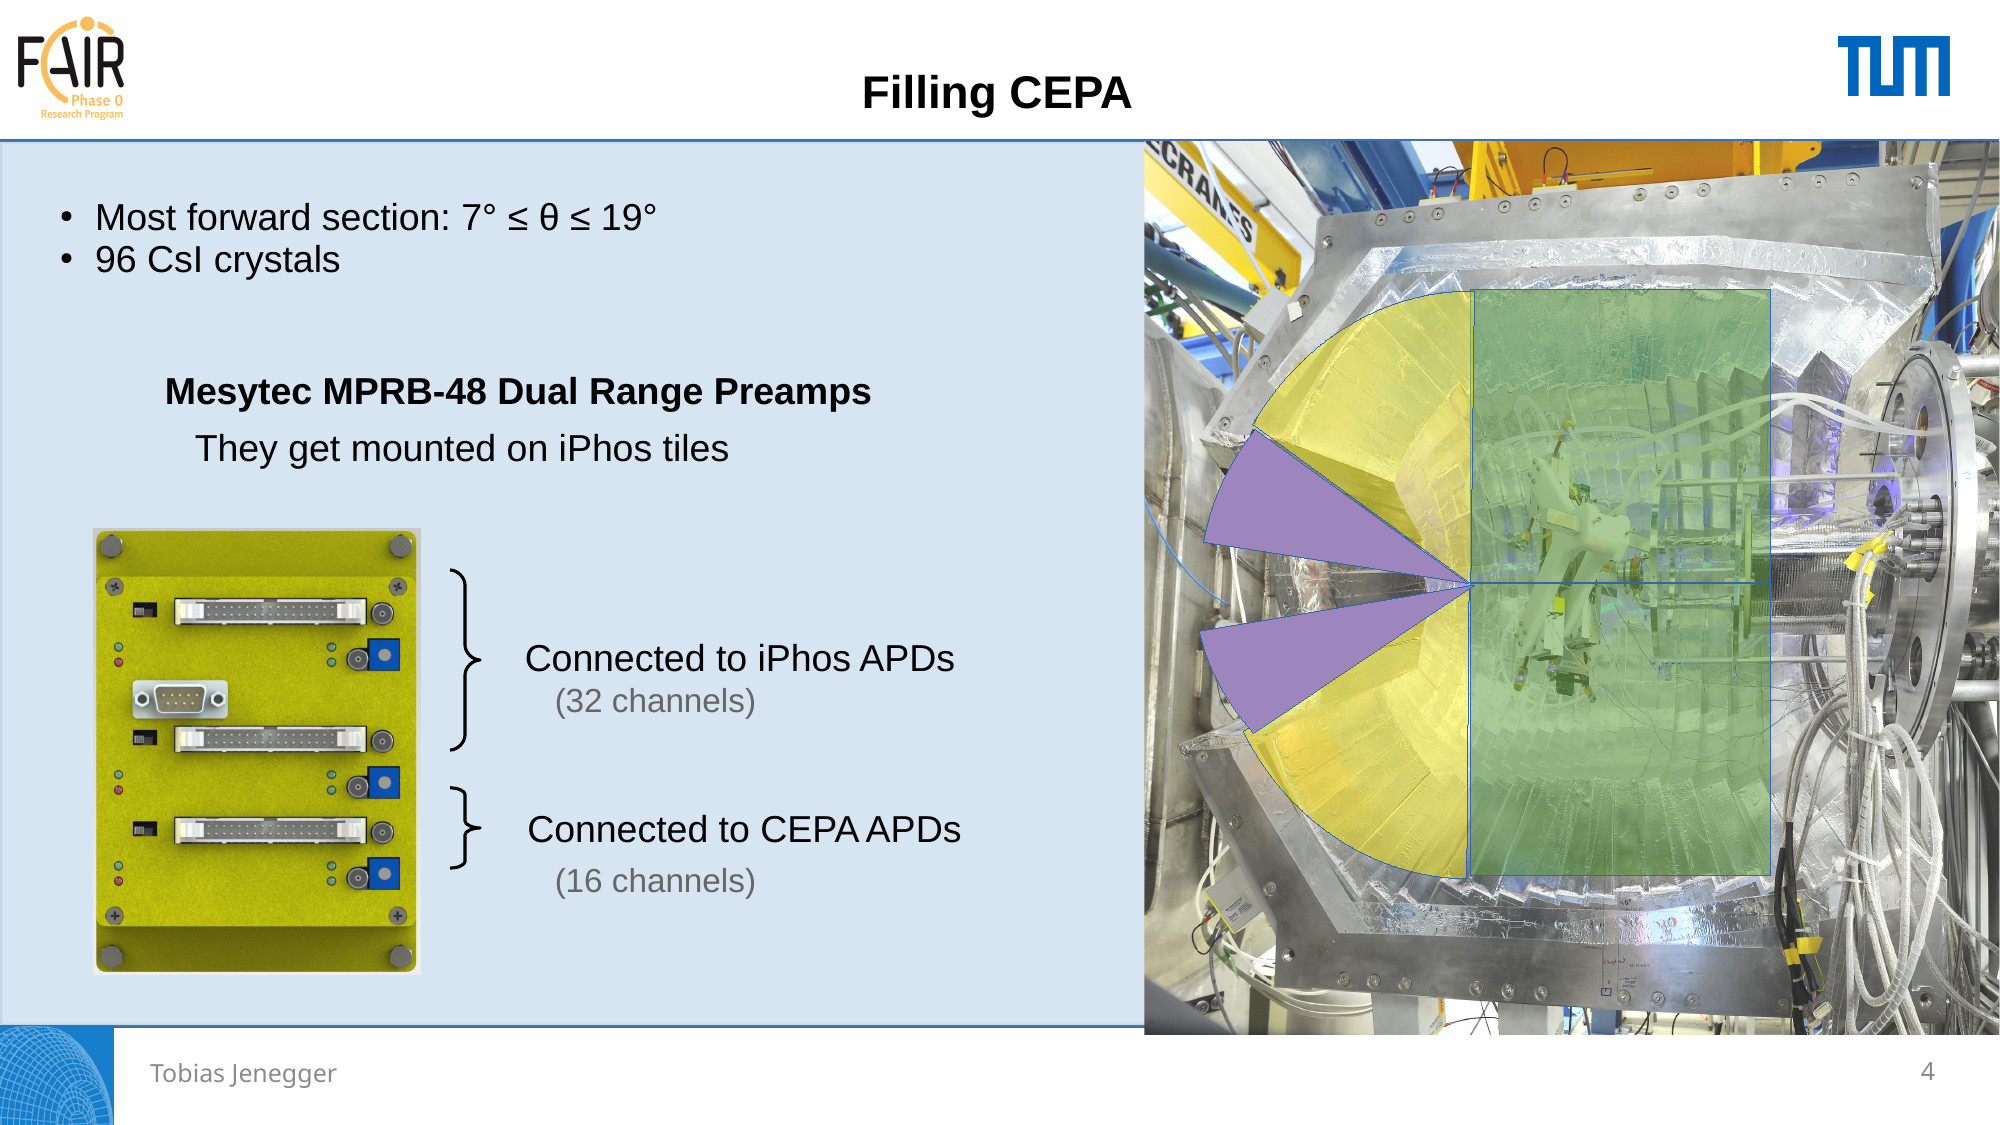

Filling CEPA
Most forward section: 7° ≤ θ ≤ 19°
96 CsI crystals
Mesytec MPRB-48 Dual Range Preamps
They get mounted on iPhos tiles
Connected to iPhos APDs
(32 channels)
Connected to CEPA APDs
(16 channels)
4